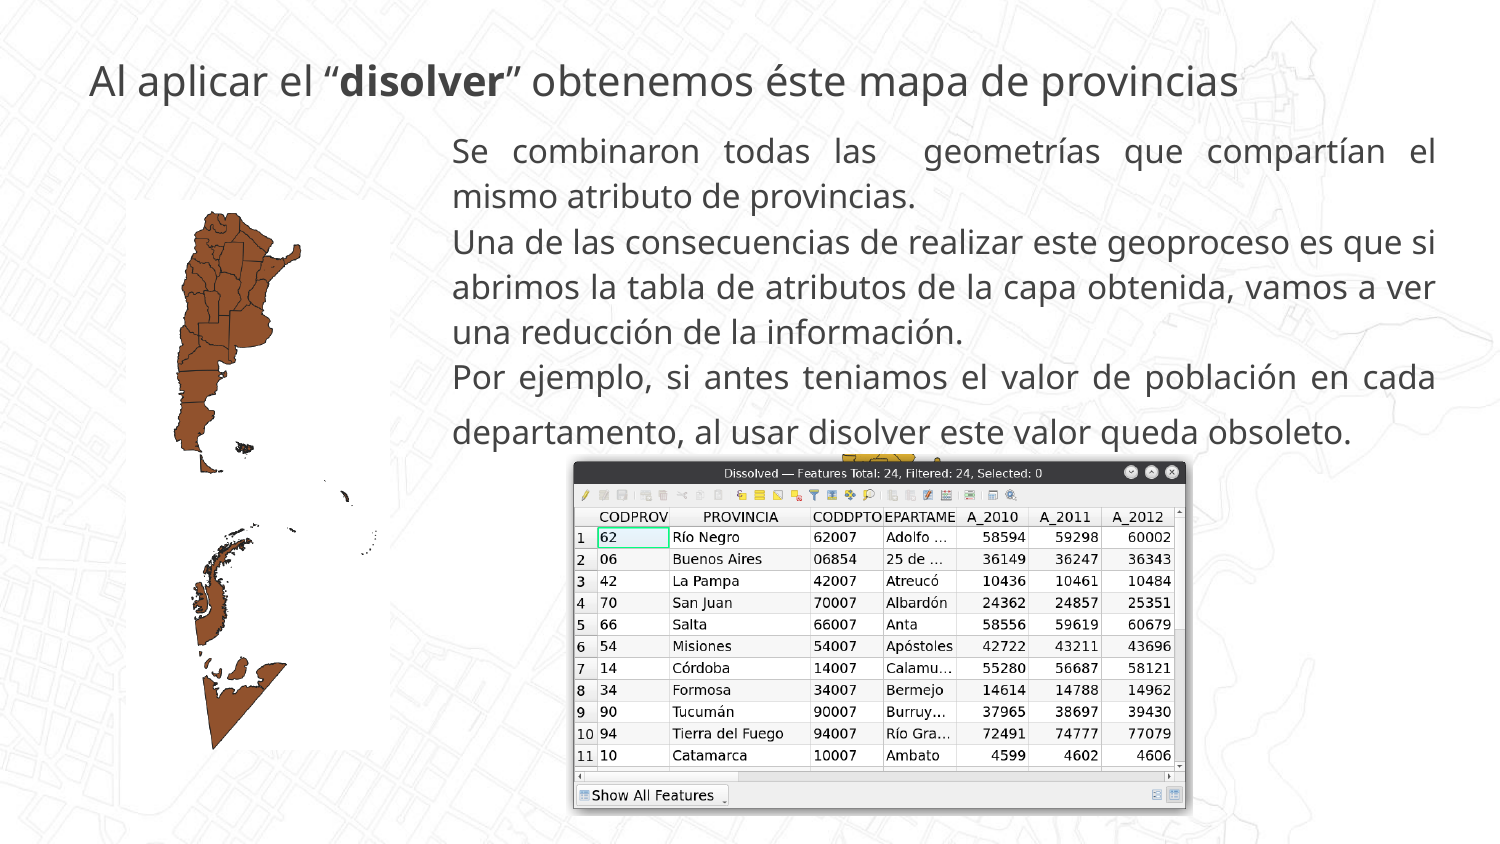

Al aplicar el “disolver” obtenemos éste mapa de provincias
Se combinaron todas las geometrías que compartían el mismo atributo de provincias.
Una de las consecuencias de realizar este geoproceso es que si abrimos la tabla de atributos de la capa obtenida, vamos a ver una reducción de la información.
Por ejemplo, si antes teniamos el valor de población en cada departamento, al usar disolver este valor queda obsoleto.